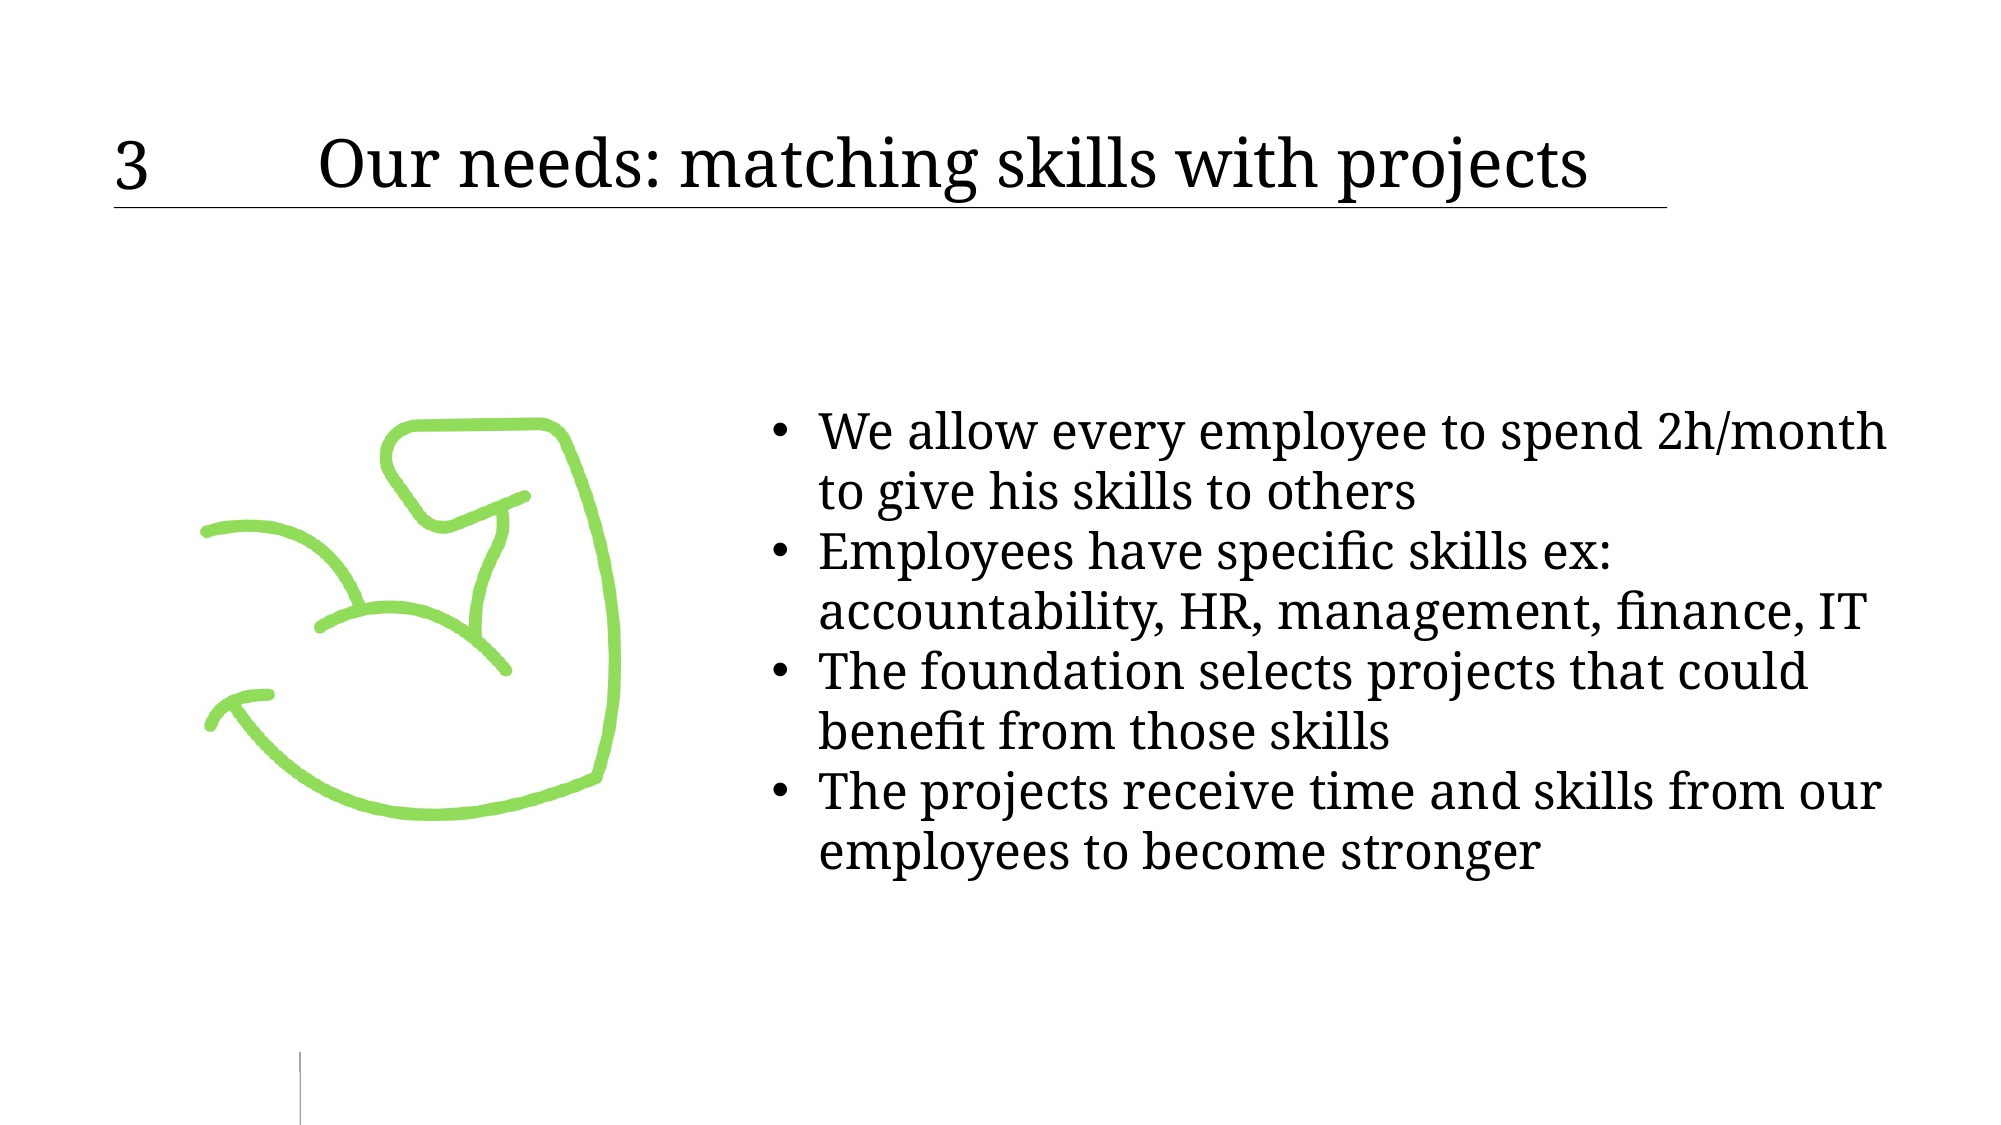

# Our needs: matching skills with projects
3
We allow every employee to spend 2h/month to give his skills to others
Employees have specific skills ex: accountability, HR, management, finance, IT
The foundation selects projects that could benefit from those skills
The projects receive time and skills from our employees to become stronger